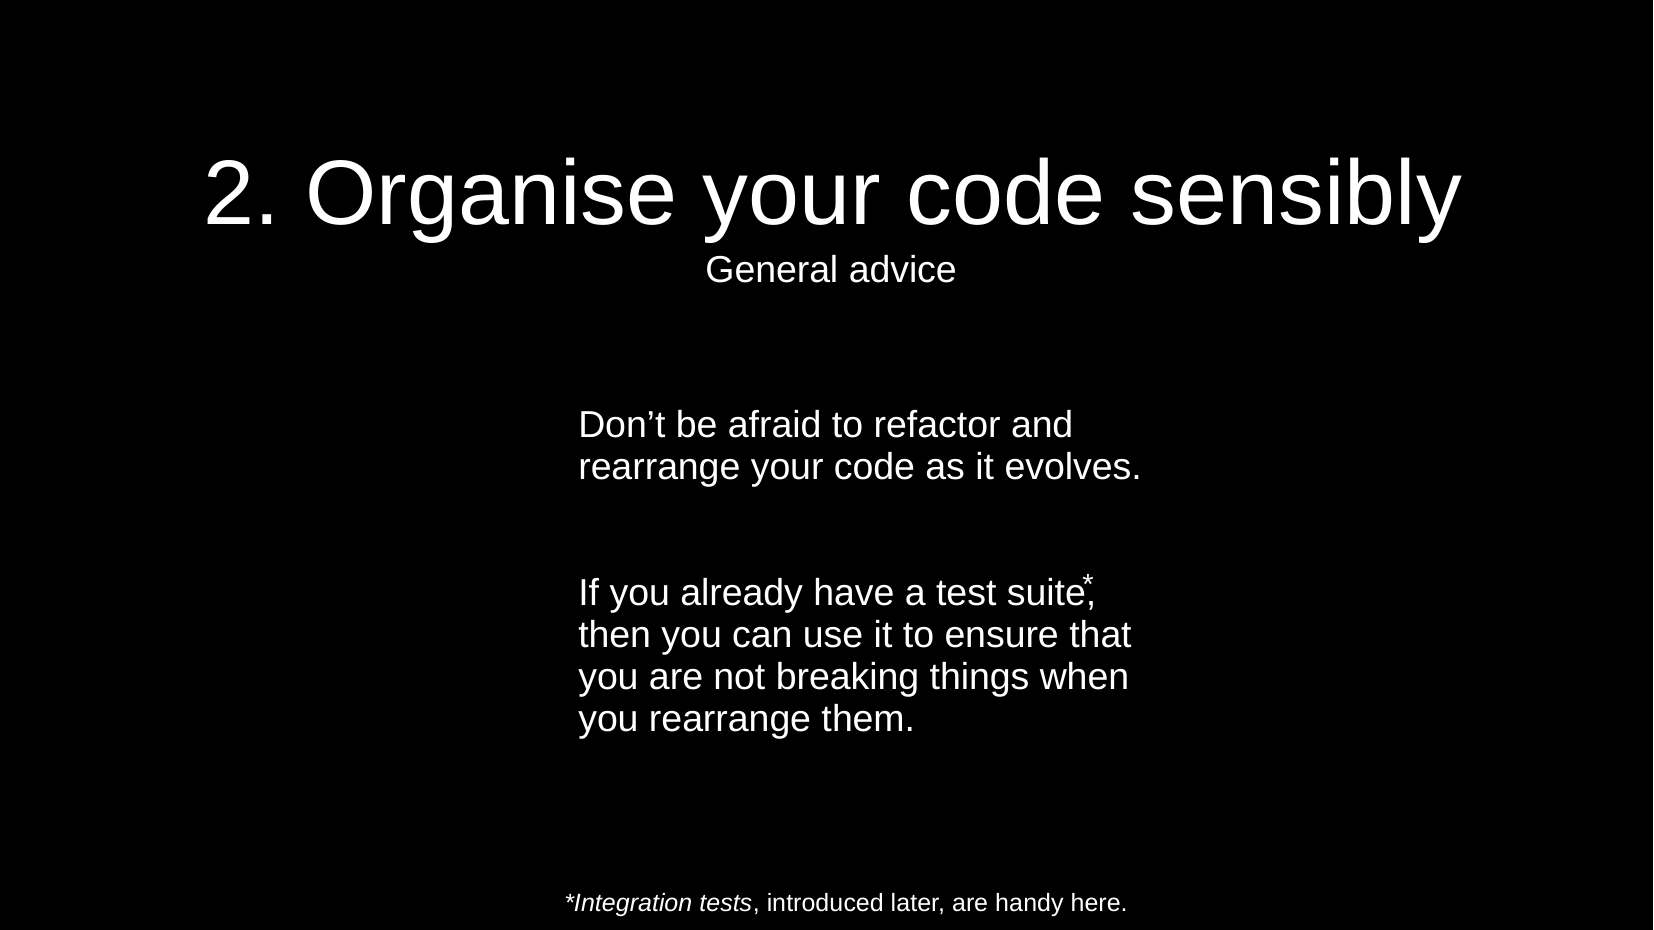

2. Organise your code sensibly
# General advice
Don’t be afraid to refactor and rearrange your code as it evolves.
If you already have a test suite, then you can use it to ensure that you are not breaking things when you rearrange them.
*
*Integration tests, introduced later, are handy here.